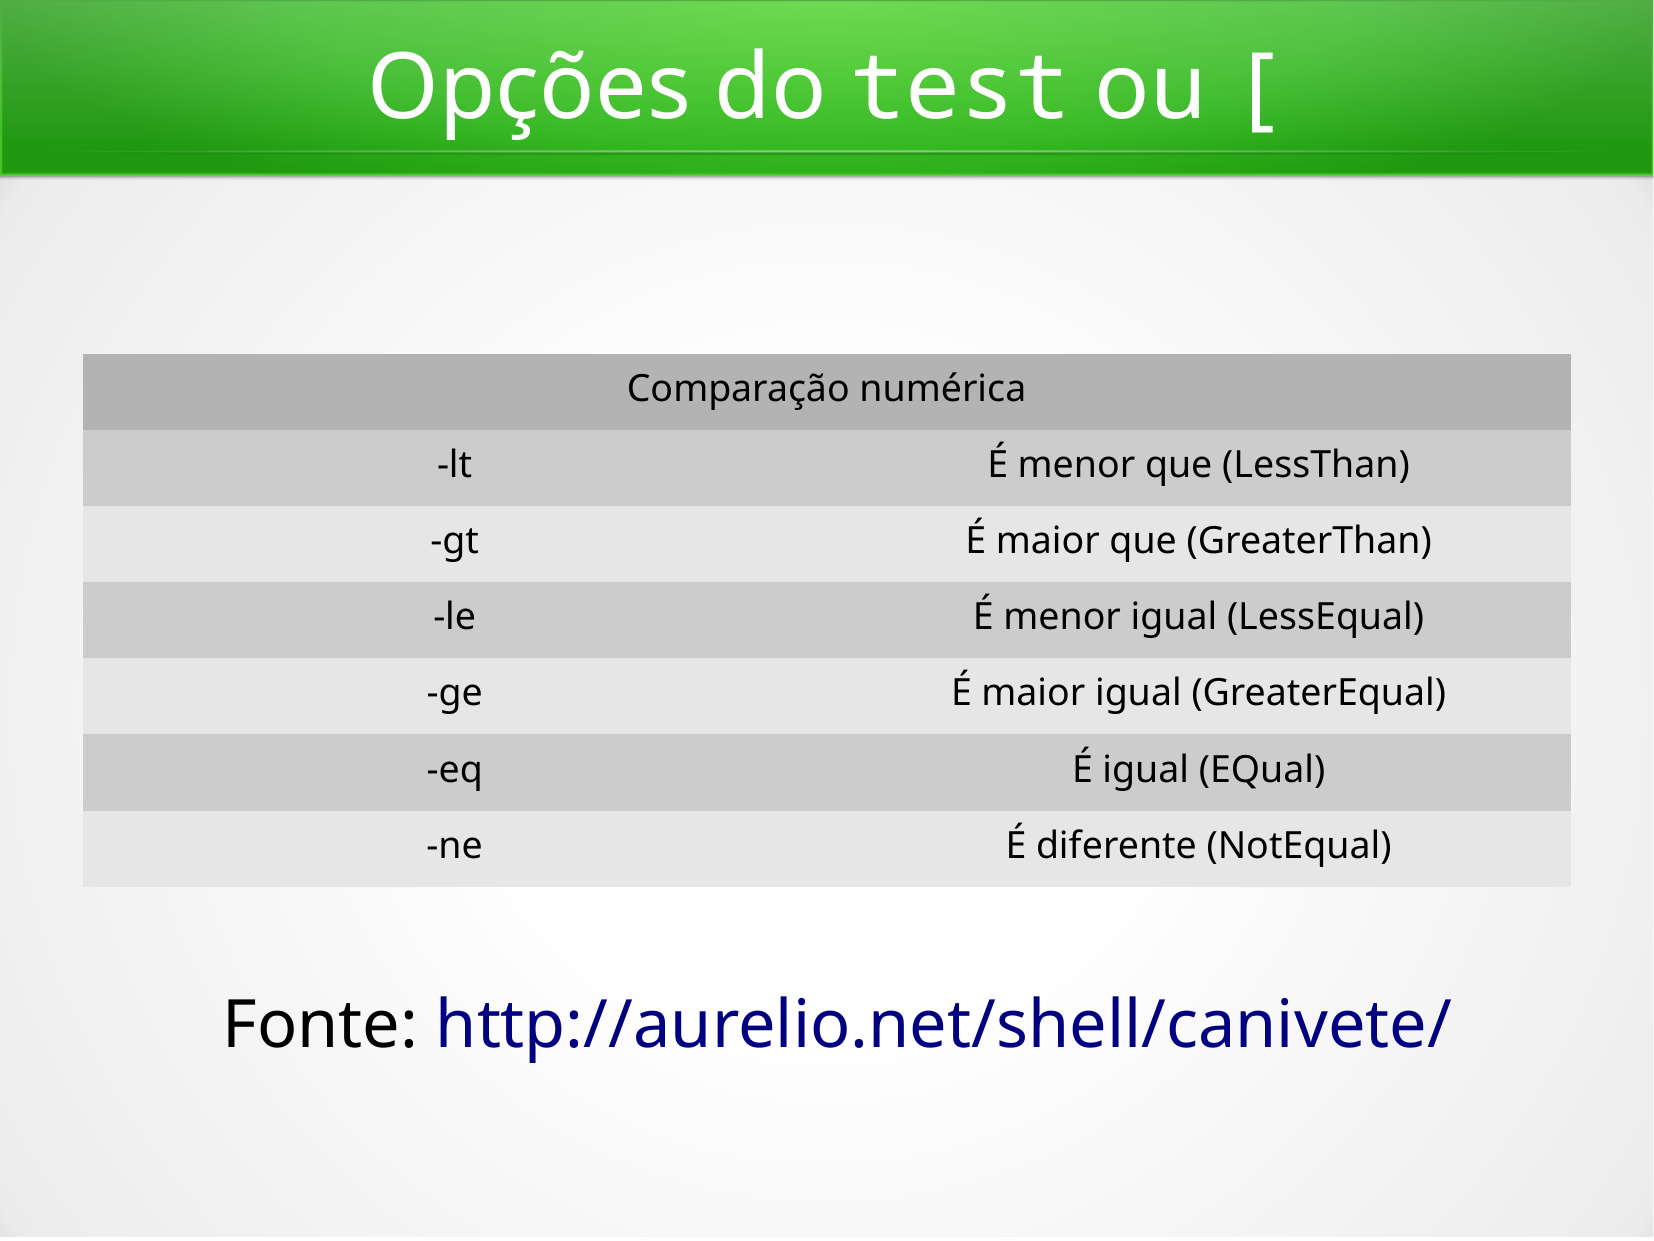

# Opções do test ou [
| Comparação numérica | |
| --- | --- |
| -lt | É menor que (LessThan) |
| -gt | É maior que (GreaterThan) |
| -le | É menor igual (LessEqual) |
| -ge | É maior igual (GreaterEqual) |
| -eq | É igual (EQual) |
| -ne | É diferente (NotEqual) |
Fonte: http://aurelio.net/shell/canivete/